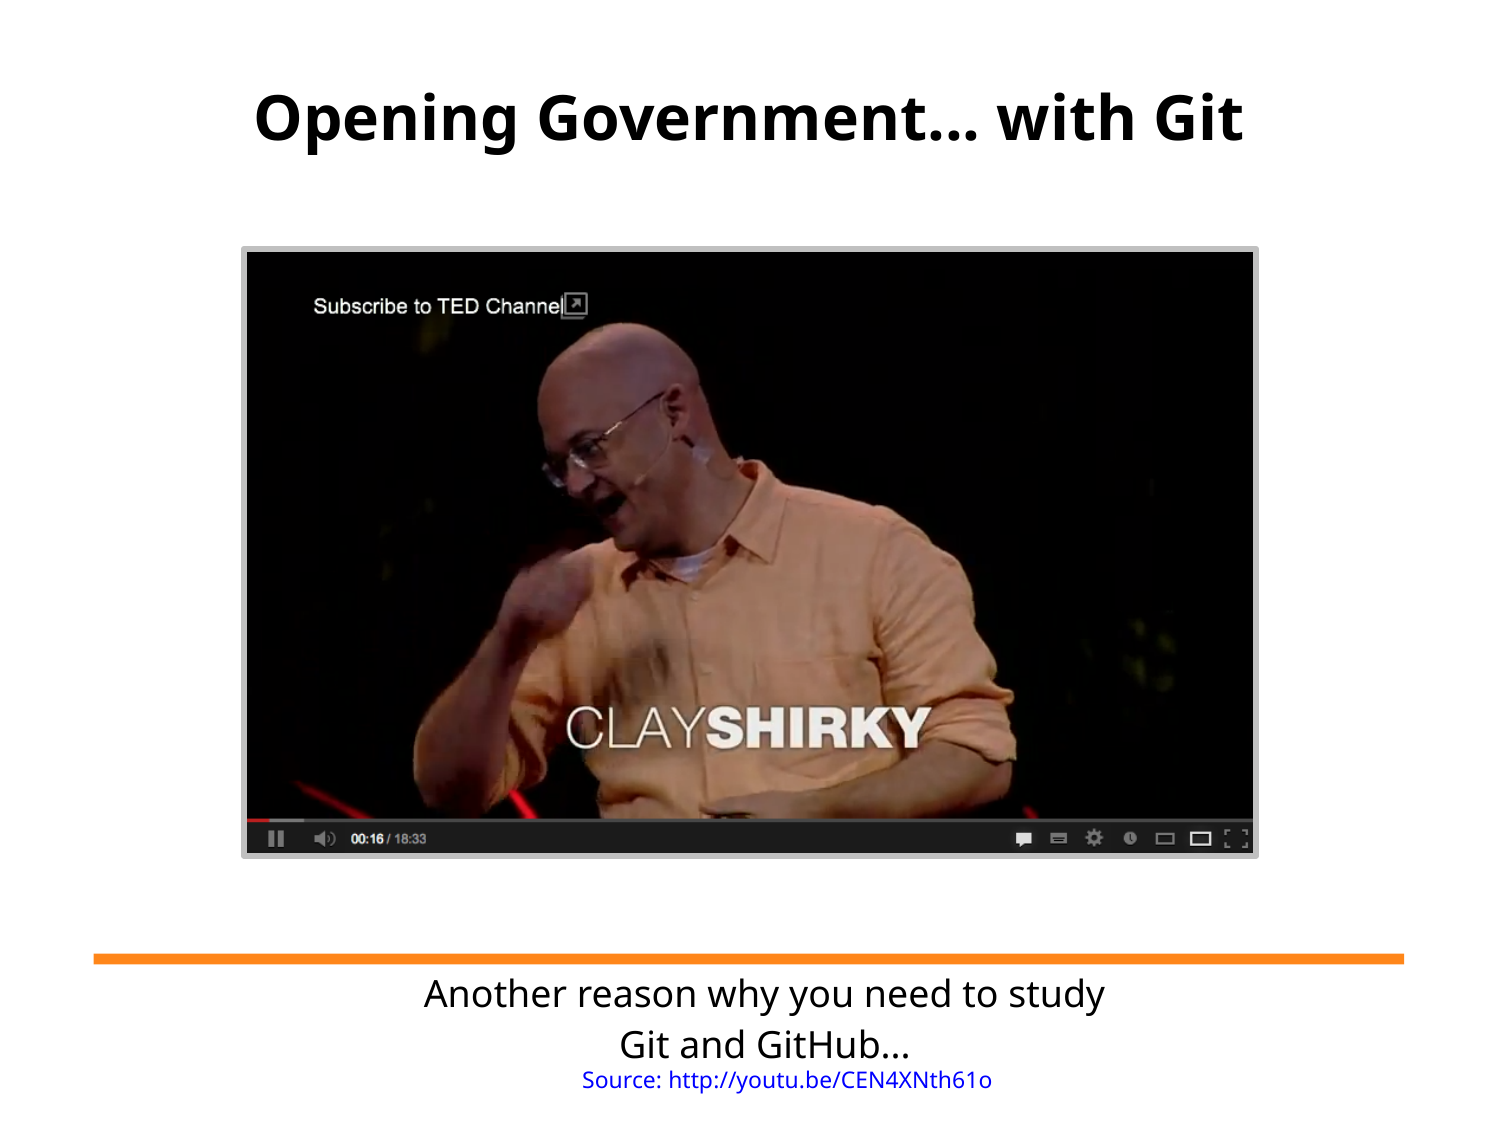

# Opening Government... with Git
Another reason why you need to study Git and GitHub...
Source: http://youtu.be/CEN4XNth61o